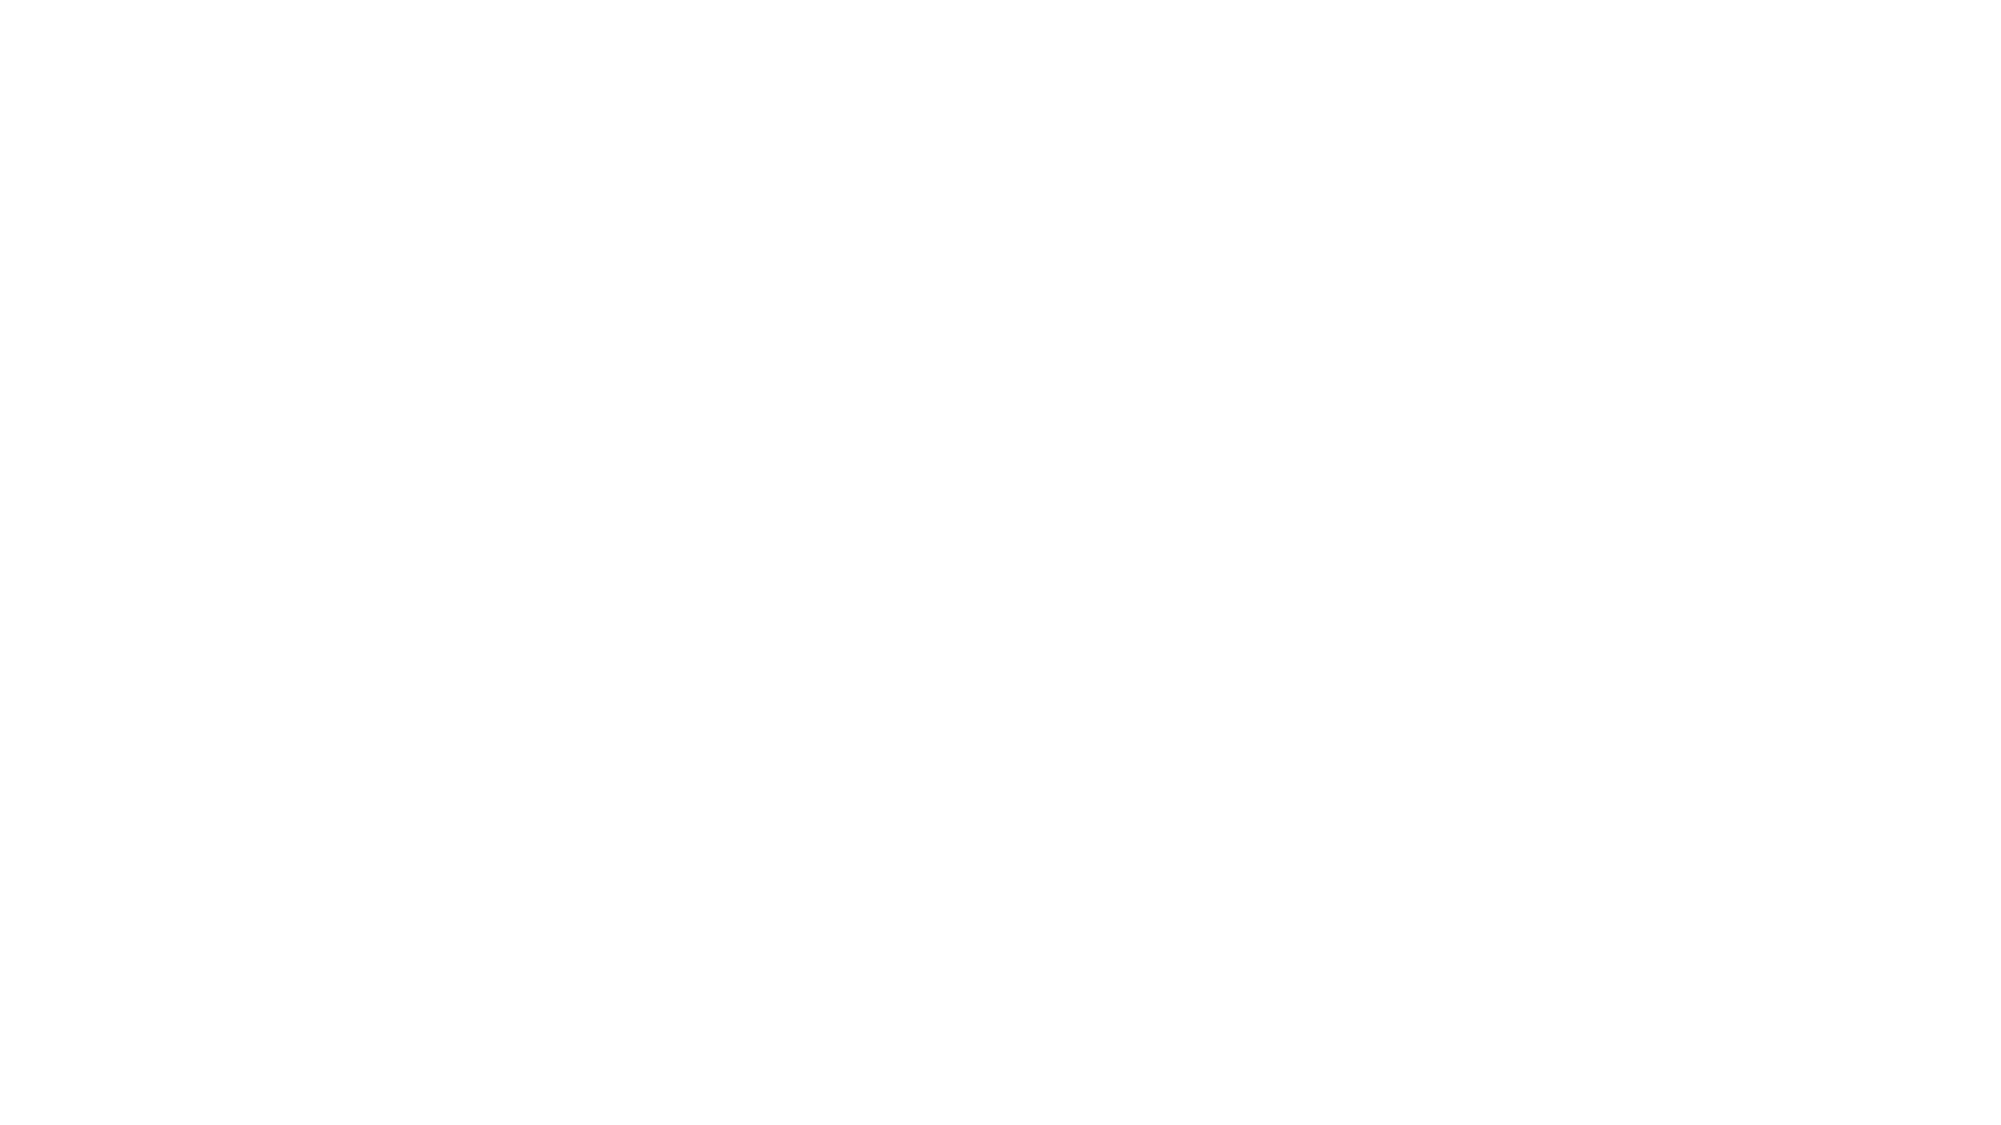

Data Collection
Web Scraping
Request Wikipedia Html
BeautifulSoup html5lib Parser
Find launch info html table
Create dictionary
Iterate through  table cells to  extract data to  dictionary
Cast dictionary to DataFrame